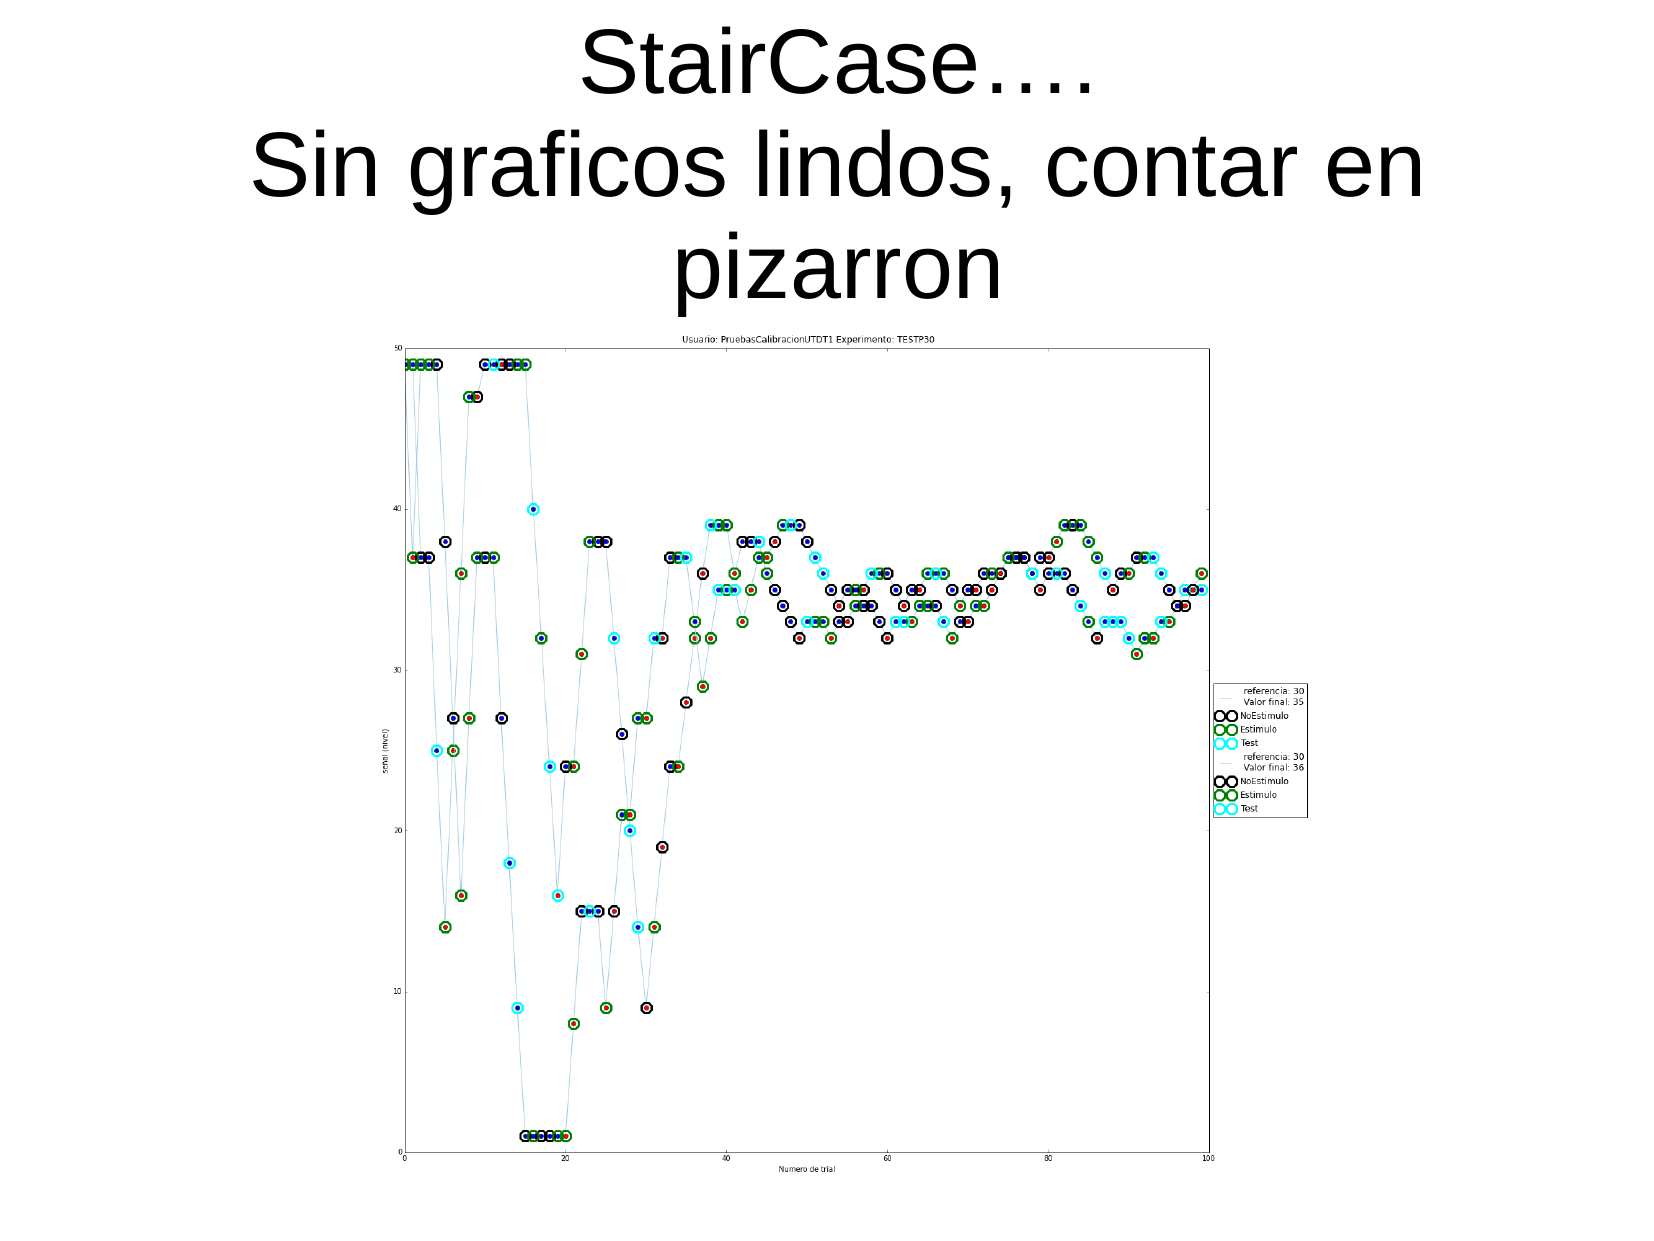

# StairCase…. Sin graficos lindos, contar en pizarron